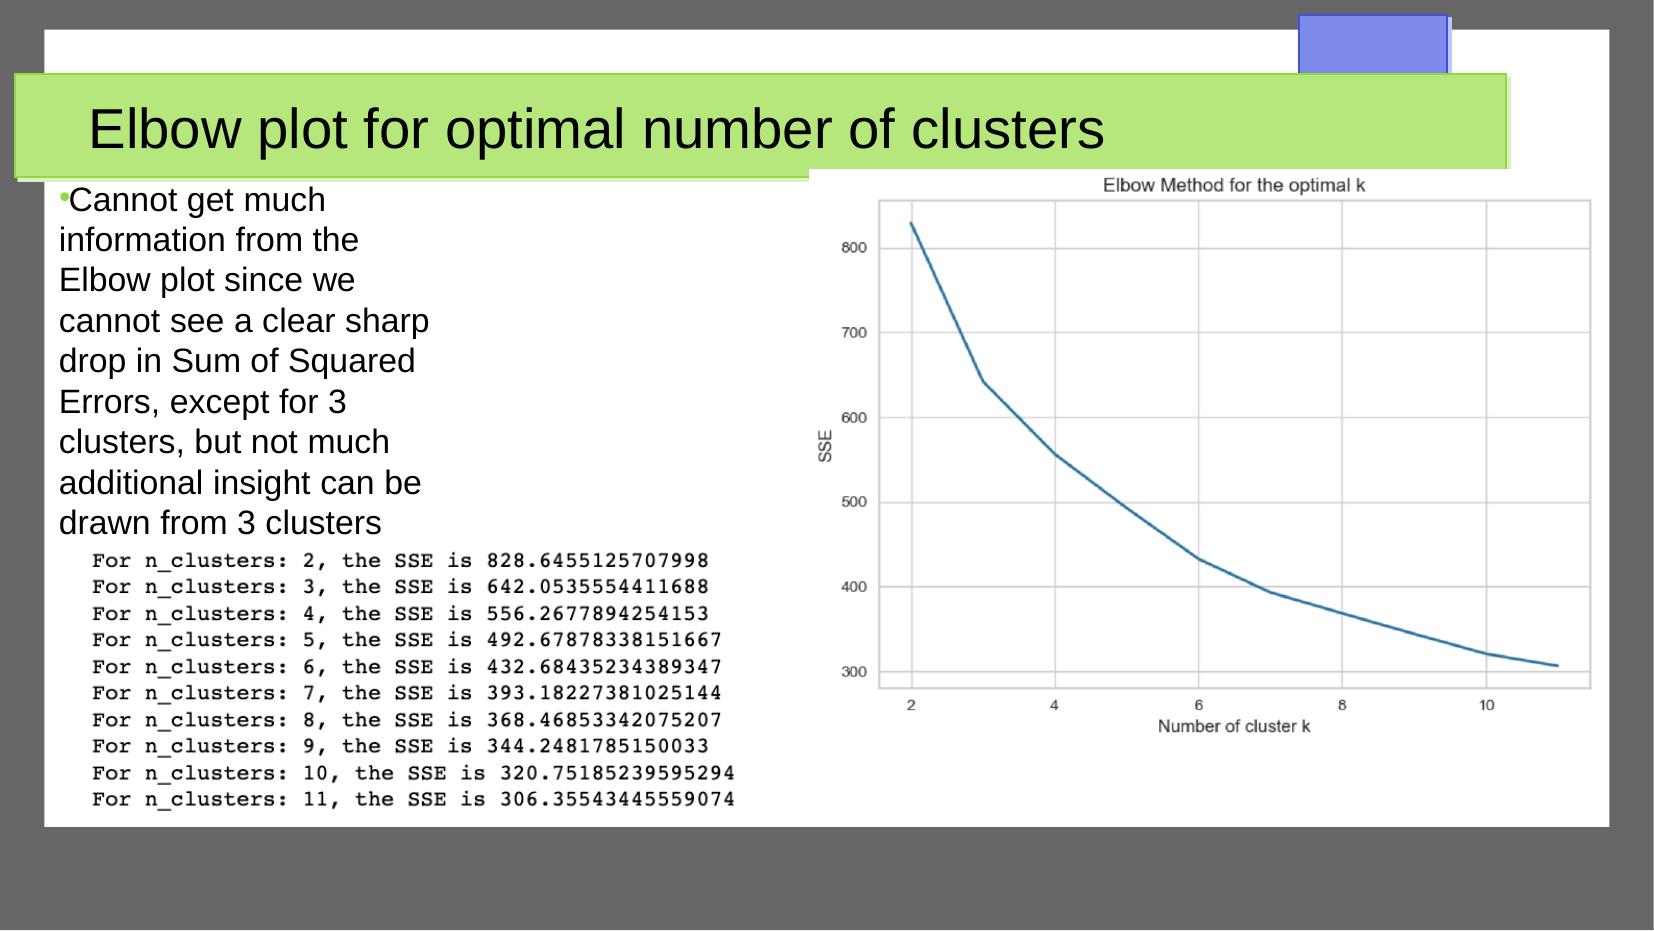

# Elbow plot for optimal number of clusters
Cannot get much information from the Elbow plot since we cannot see a clear sharp drop in Sum of Squared Errors, except for 3 clusters, but not much additional insight can be drawn from 3 clusters